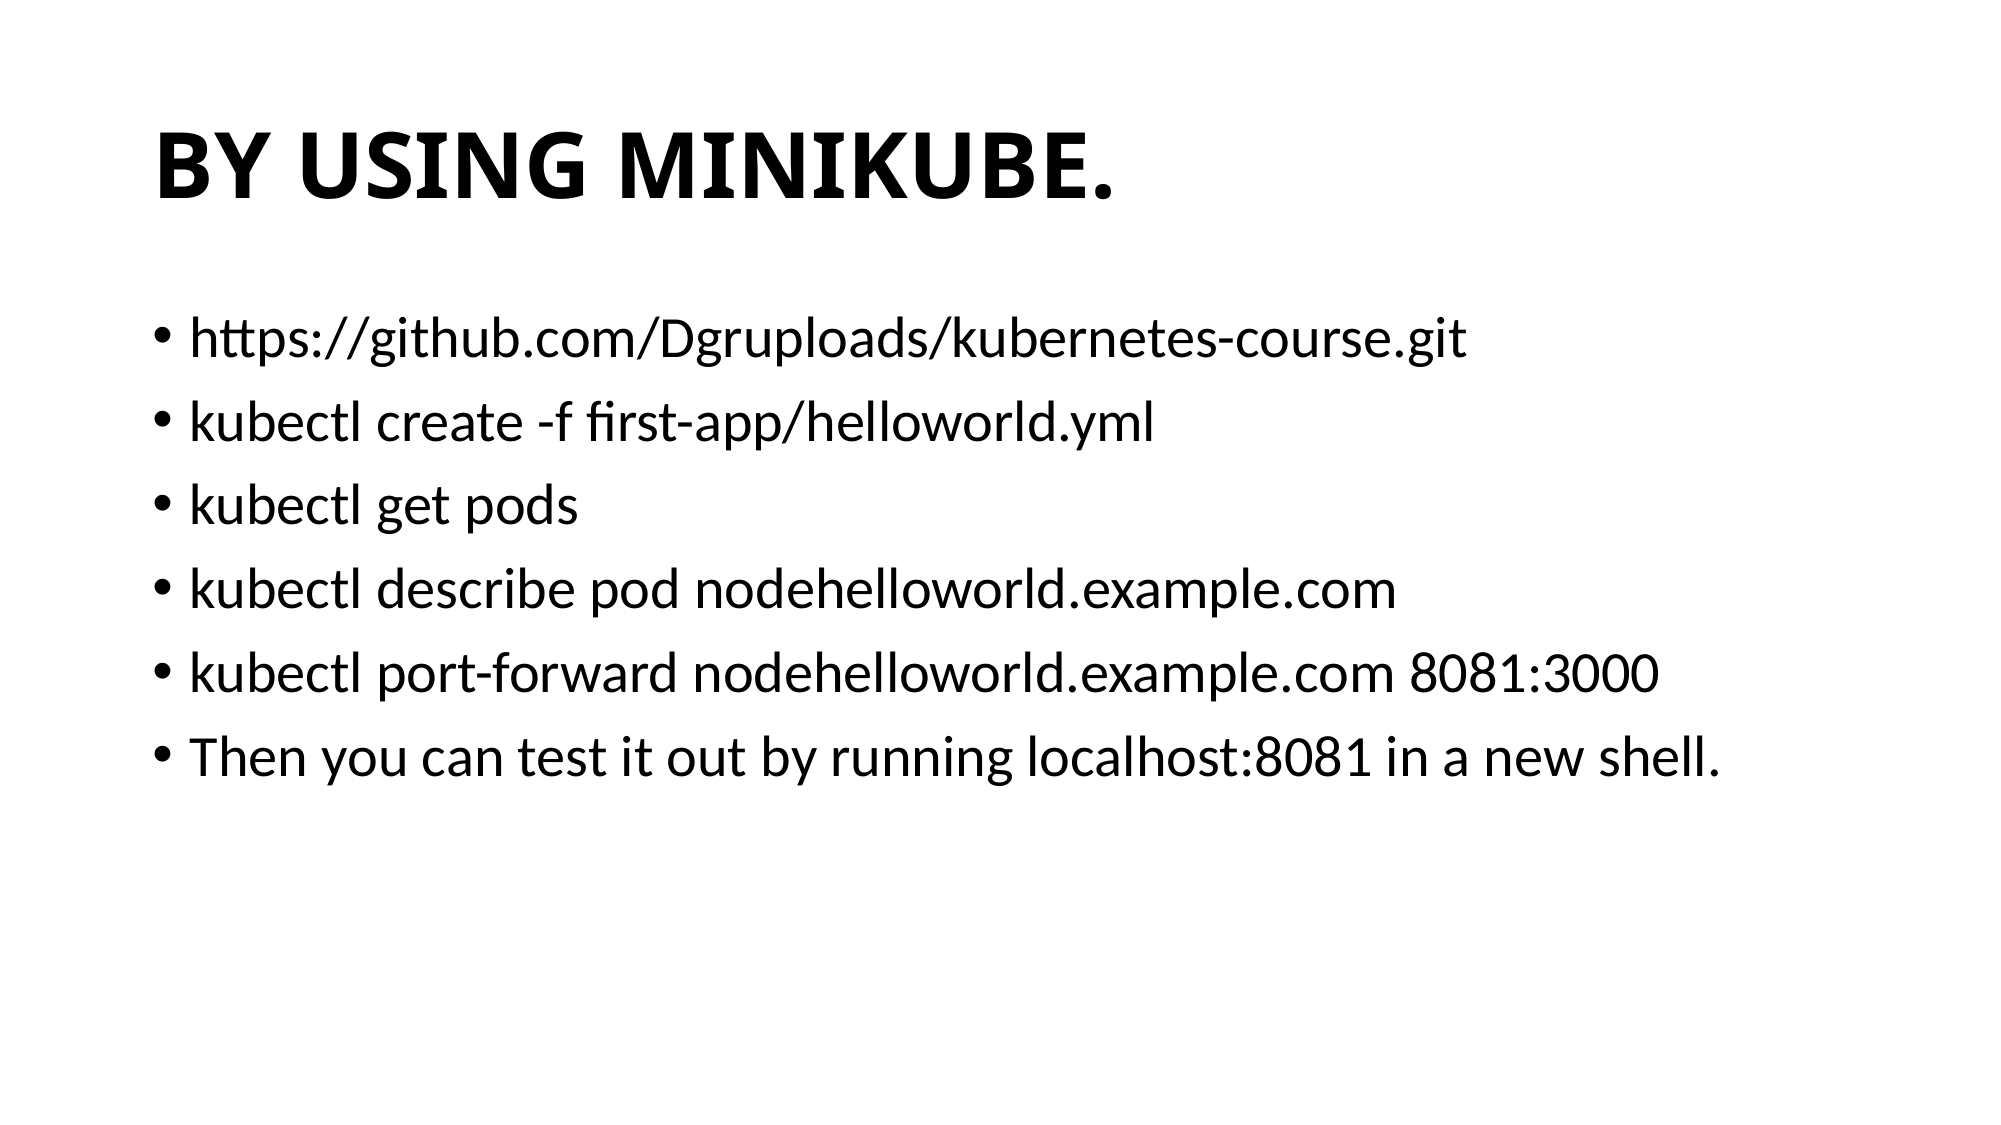

# BY USING MINIKUBE.
https://github.com/Dgruploads/kubernetes-course.git
kubectl create -f first-app/helloworld.yml
kubectl get pods
kubectl describe pod nodehelloworld.example.com
kubectl port-forward nodehelloworld.example.com 8081:3000
Then you can test it out by running localhost:8081 in a new shell.